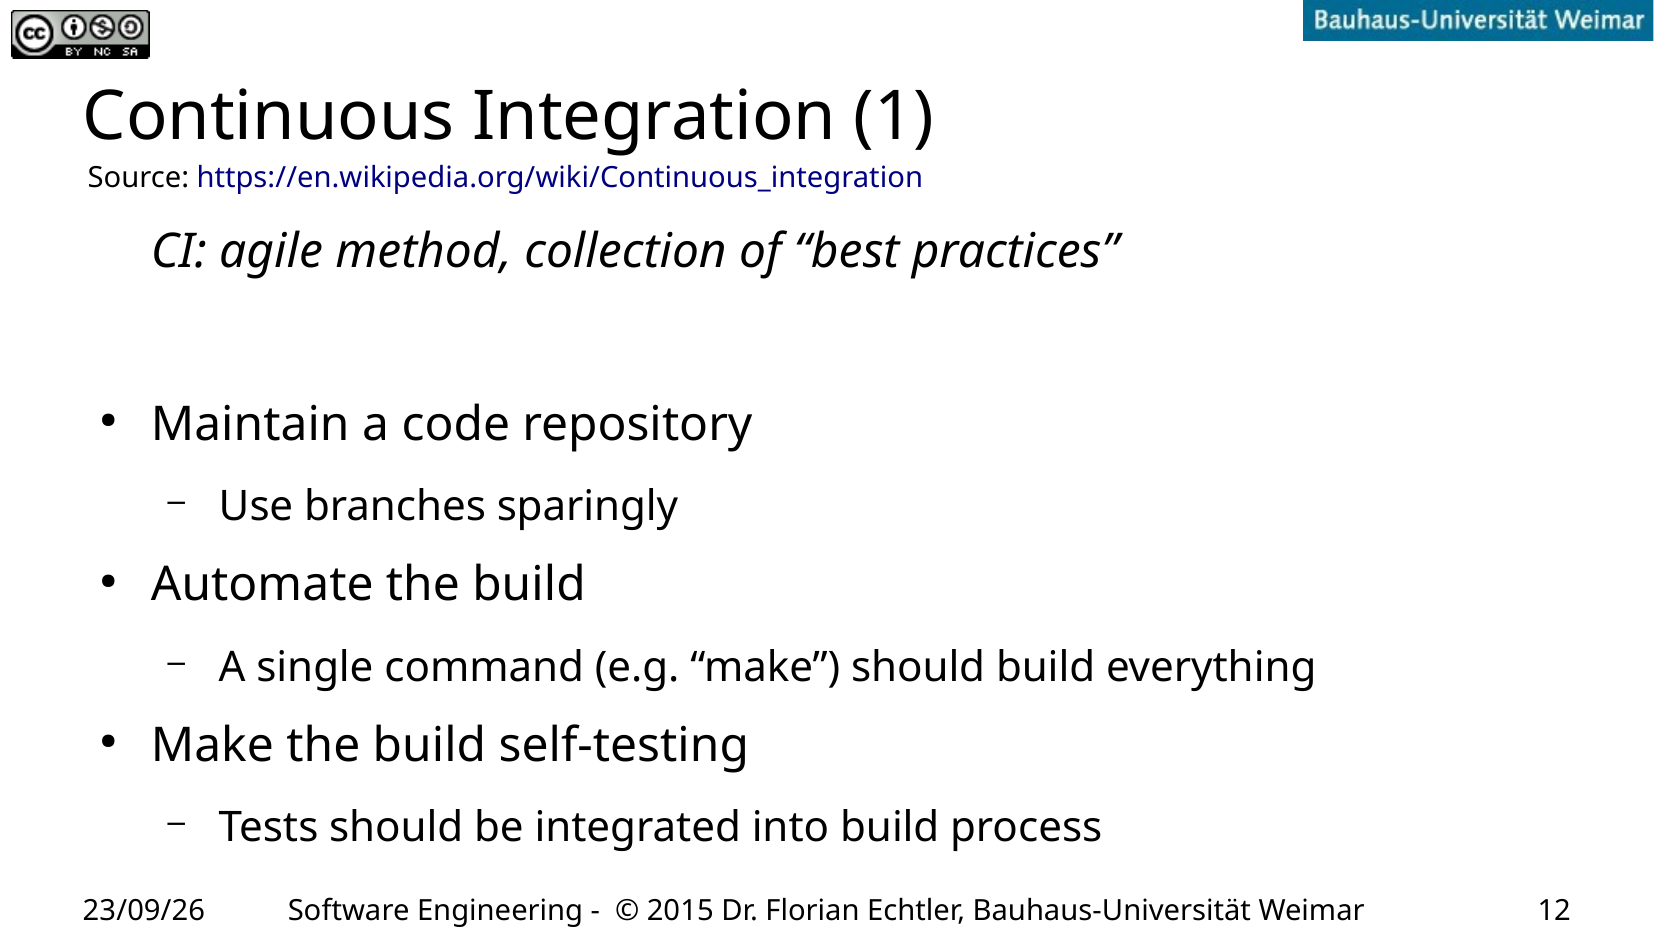

# Continuous Integration (1)
Source: https://en.wikipedia.org/wiki/Continuous_integration
CI: agile method, collection of “best practices”
Maintain a code repository
Use branches sparingly
Automate the build
A single command (e.g. “make”) should build everything
Make the build self-testing
Tests should be integrated into build process
Software Engineering - © 2015 Dr. Florian Echtler, Bauhaus-Universität Weimar
12